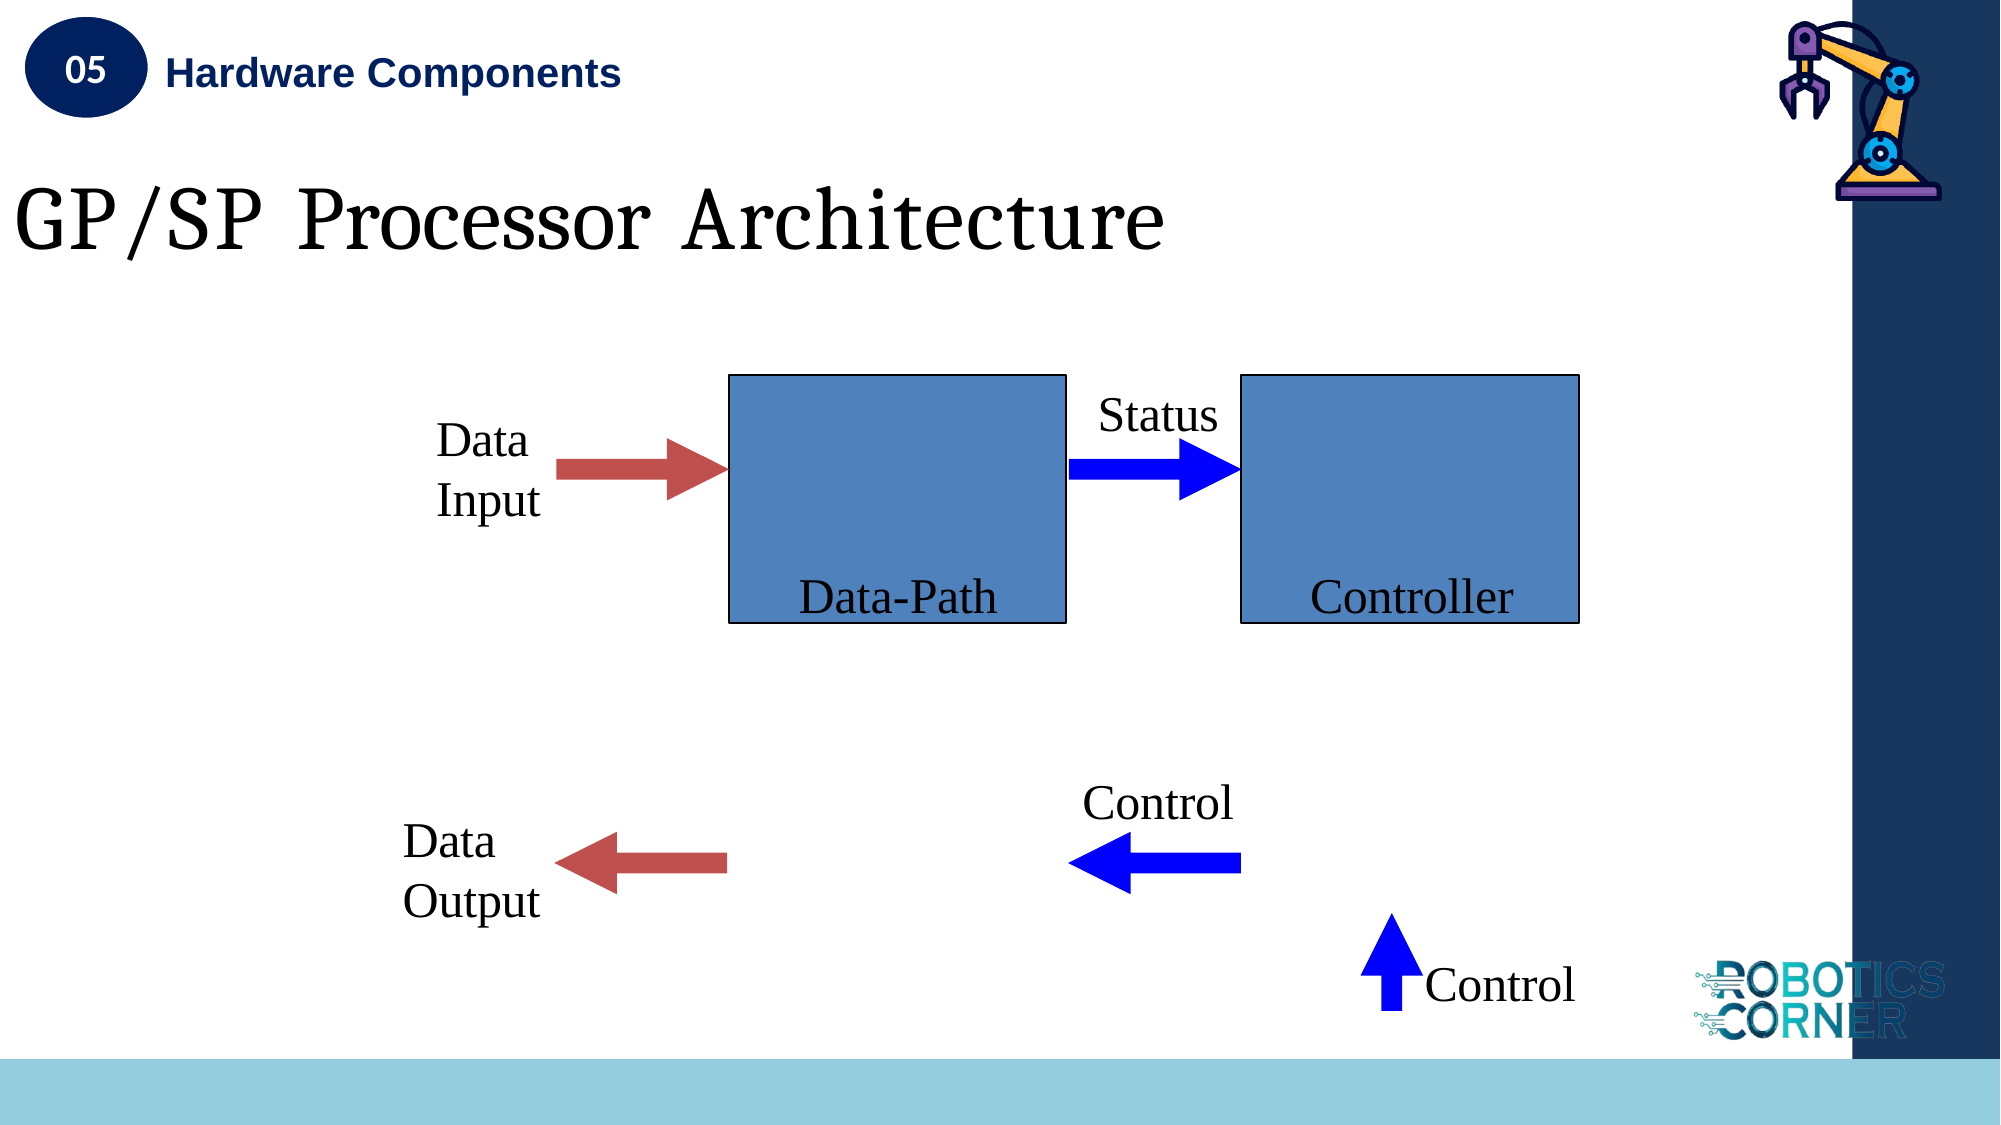

05
Hardware Components
GP/SP Processor Architecture
Data-Path
Controller
Status
Data Input
Control
Data Output
Control